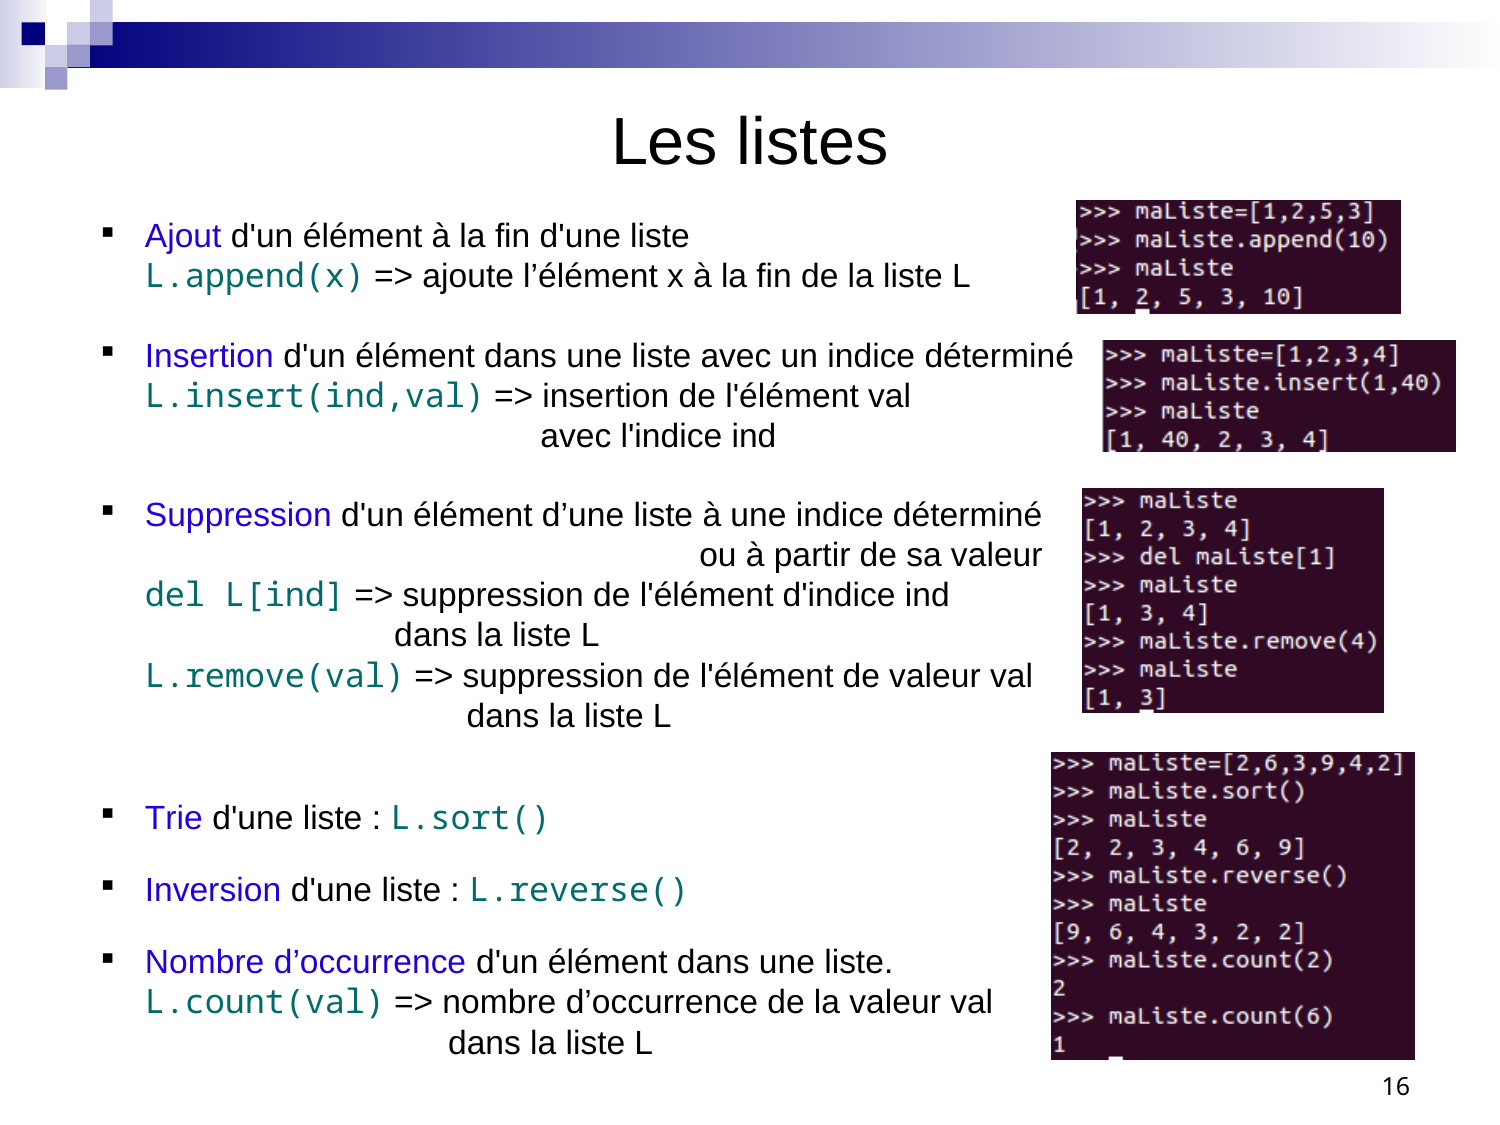

# Les listes
Ajout d'un élément à la fin d'une liste
L.append(x) => ajoute l’élément x à la fin de la liste L
Insertion d'un élément dans une liste avec un indice déterminé
L.insert(ind,val) => insertion de l'élément val
				 avec l'indice ind
Suppression d'un élément d’une liste à une indice déterminé
 ou à partir de sa valeur
del L[ind] => suppression de l'élément d'indice ind
 dans la liste L
L.remove(val) => suppression de l'élément de valeur val
		 dans la liste L
Trie d'une liste : L.sort()
Inversion d'une liste : L.reverse()
Nombre d’occurrence d'un élément dans une liste.
L.count(val) => nombre d’occurrence de la valeur val
	 dans la liste L
16